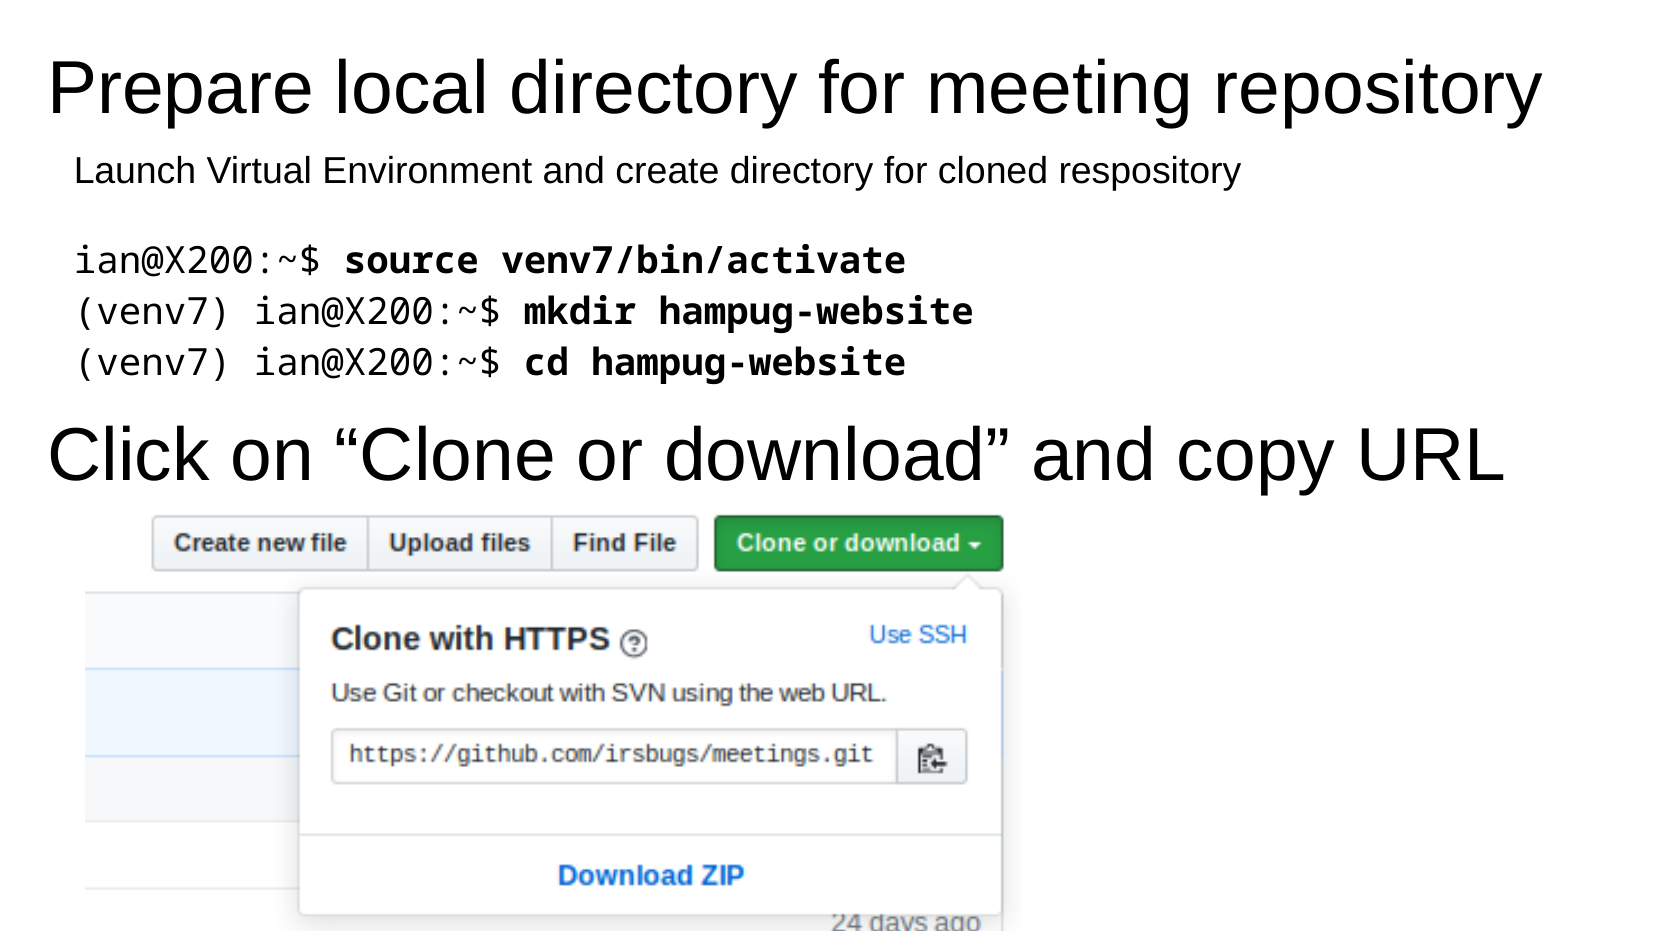

# Prepare local directory for meeting repository
Launch Virtual Environment and create directory for cloned respository
ian@X200:~$ source venv7/bin/activate
(venv7) ian@X200:~$ mkdir hampug-website
(venv7) ian@X200:~$ cd hampug-website
Click on “Clone or download” and copy URL